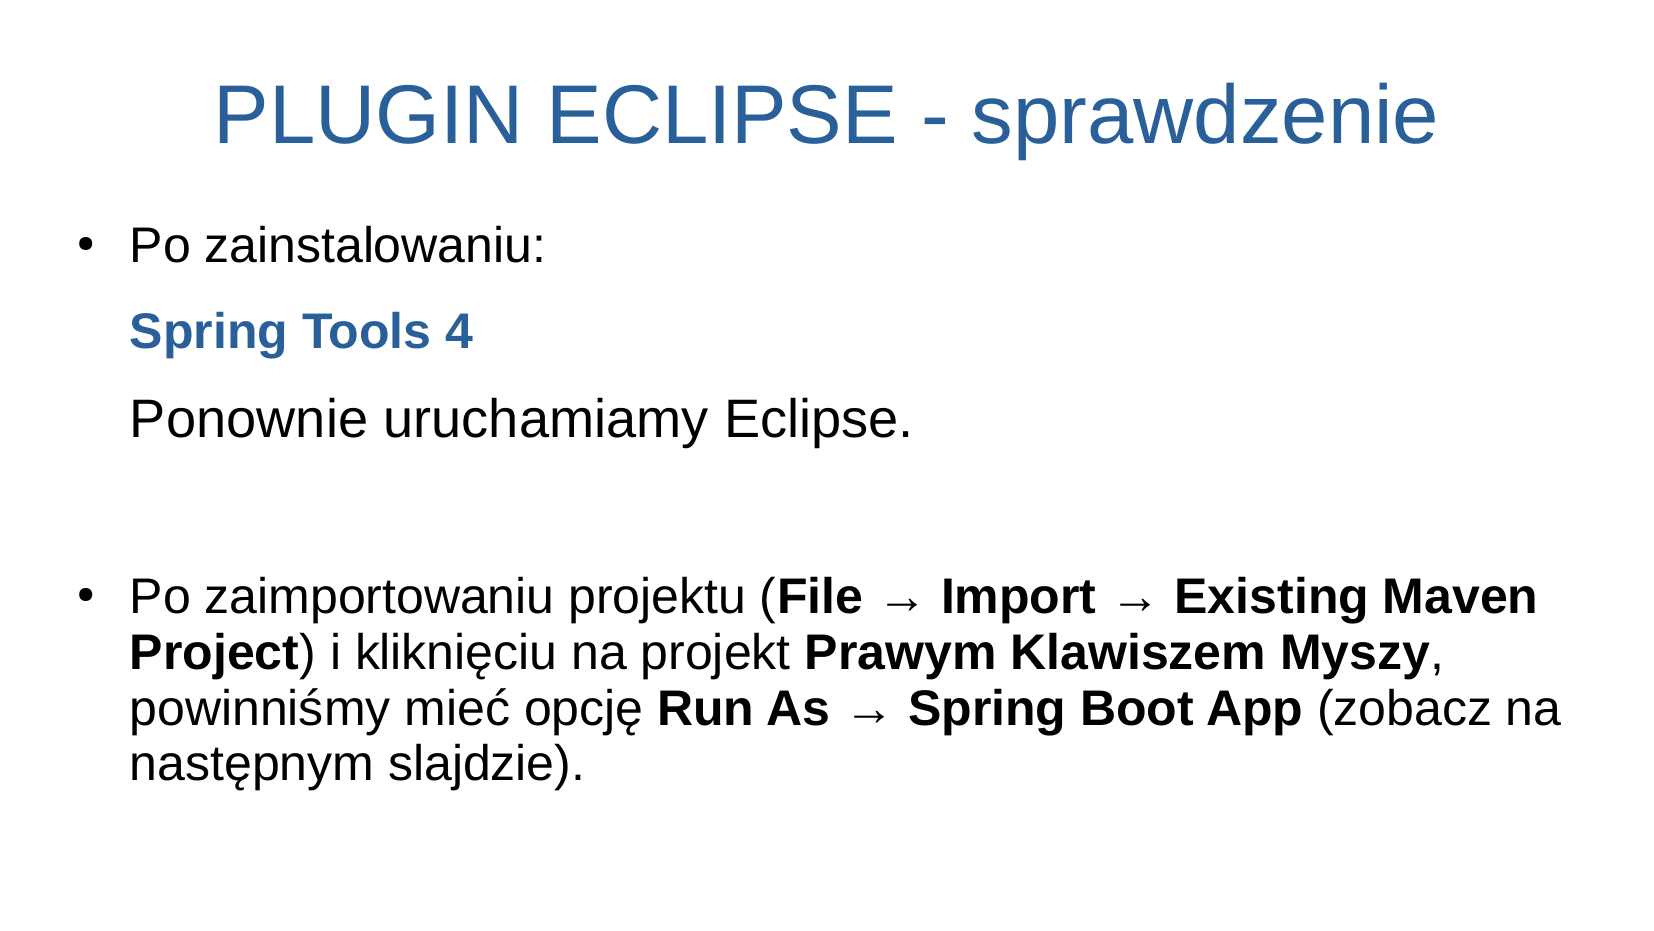

# PLUGIN ECLIPSE - sprawdzenie
Po zainstalowaniu:
Spring Tools 4
Ponownie uruchamiamy Eclipse.
Po zaimportowaniu projektu (File → Import → Existing Maven Project) i kliknięciu na projekt Prawym Klawiszem Myszy, powinniśmy mieć opcję Run As → Spring Boot App (zobacz na następnym slajdzie).